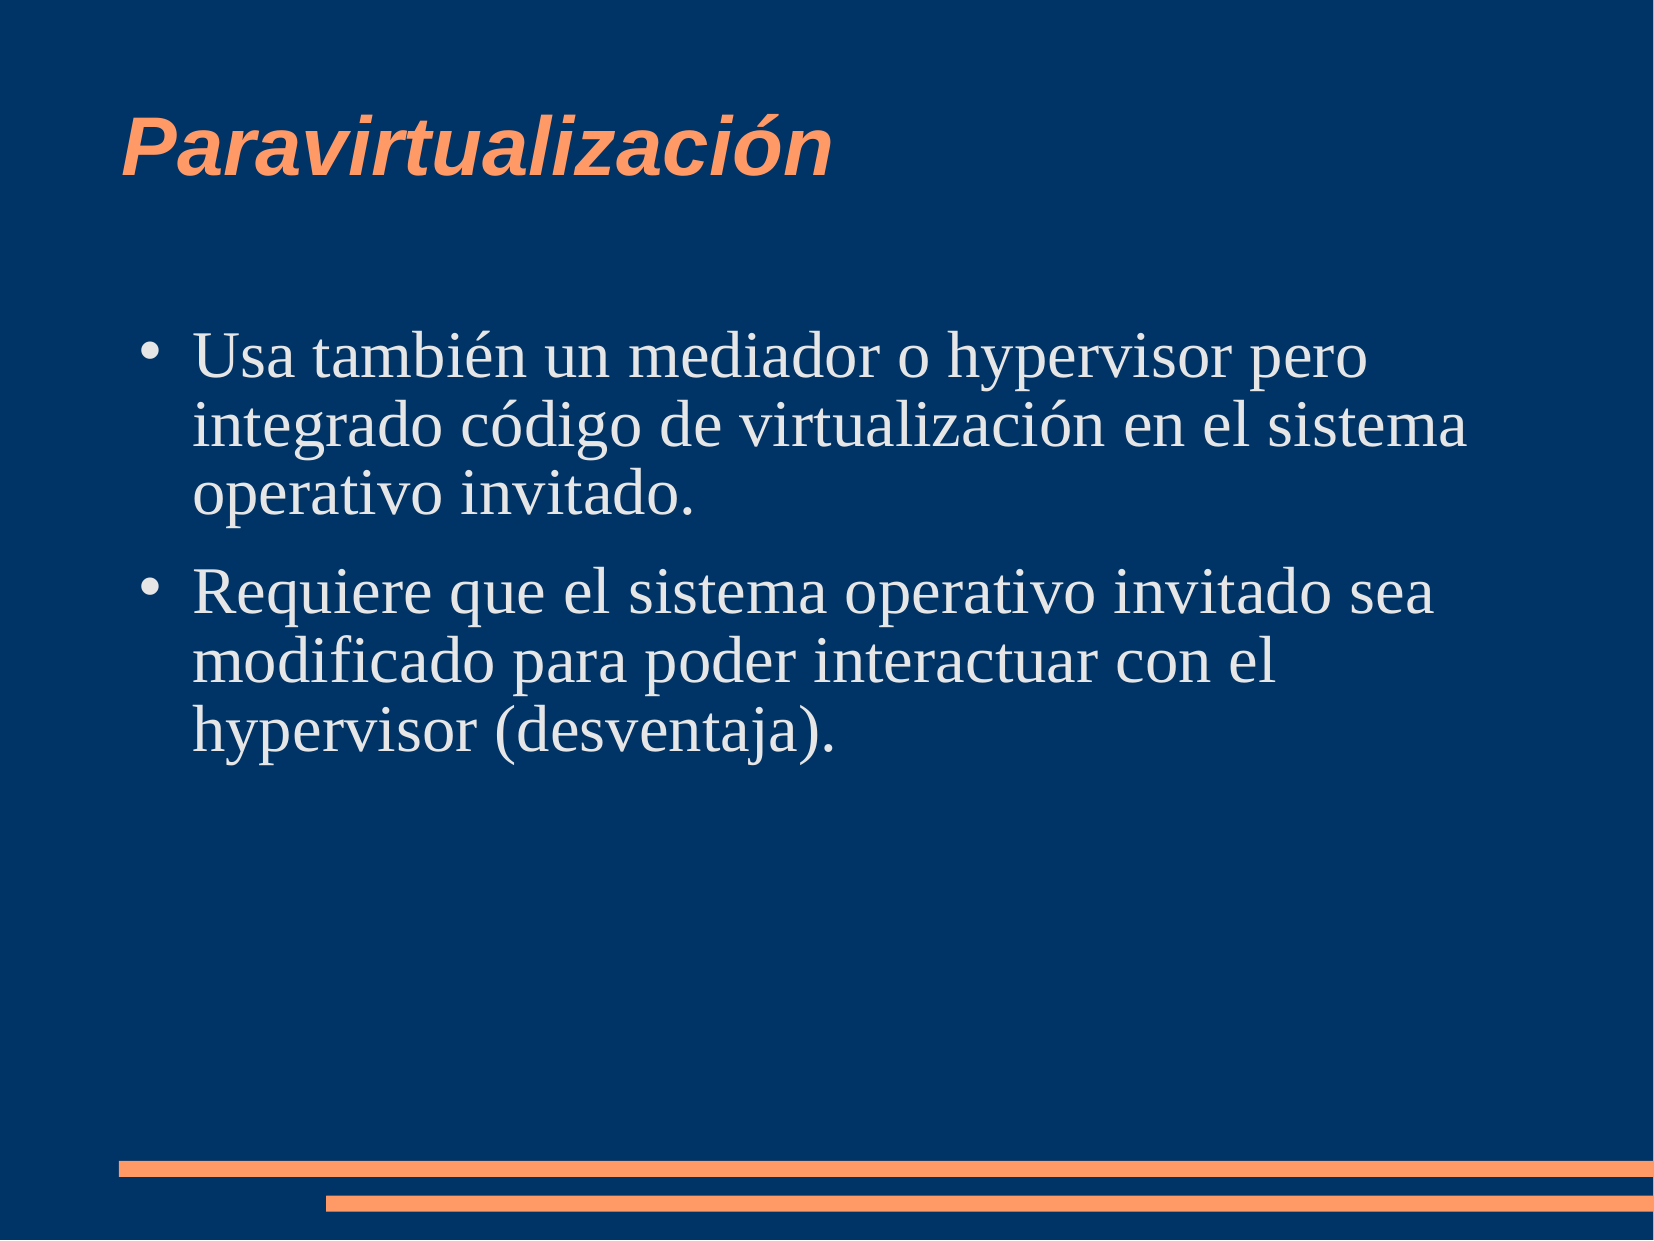

# Paravirtualización
Usa también un mediador o hypervisor pero integrado código de virtualización en el sistema operativo invitado.
Requiere que el sistema operativo invitado sea modificado para poder interactuar con el hypervisor (desventaja).